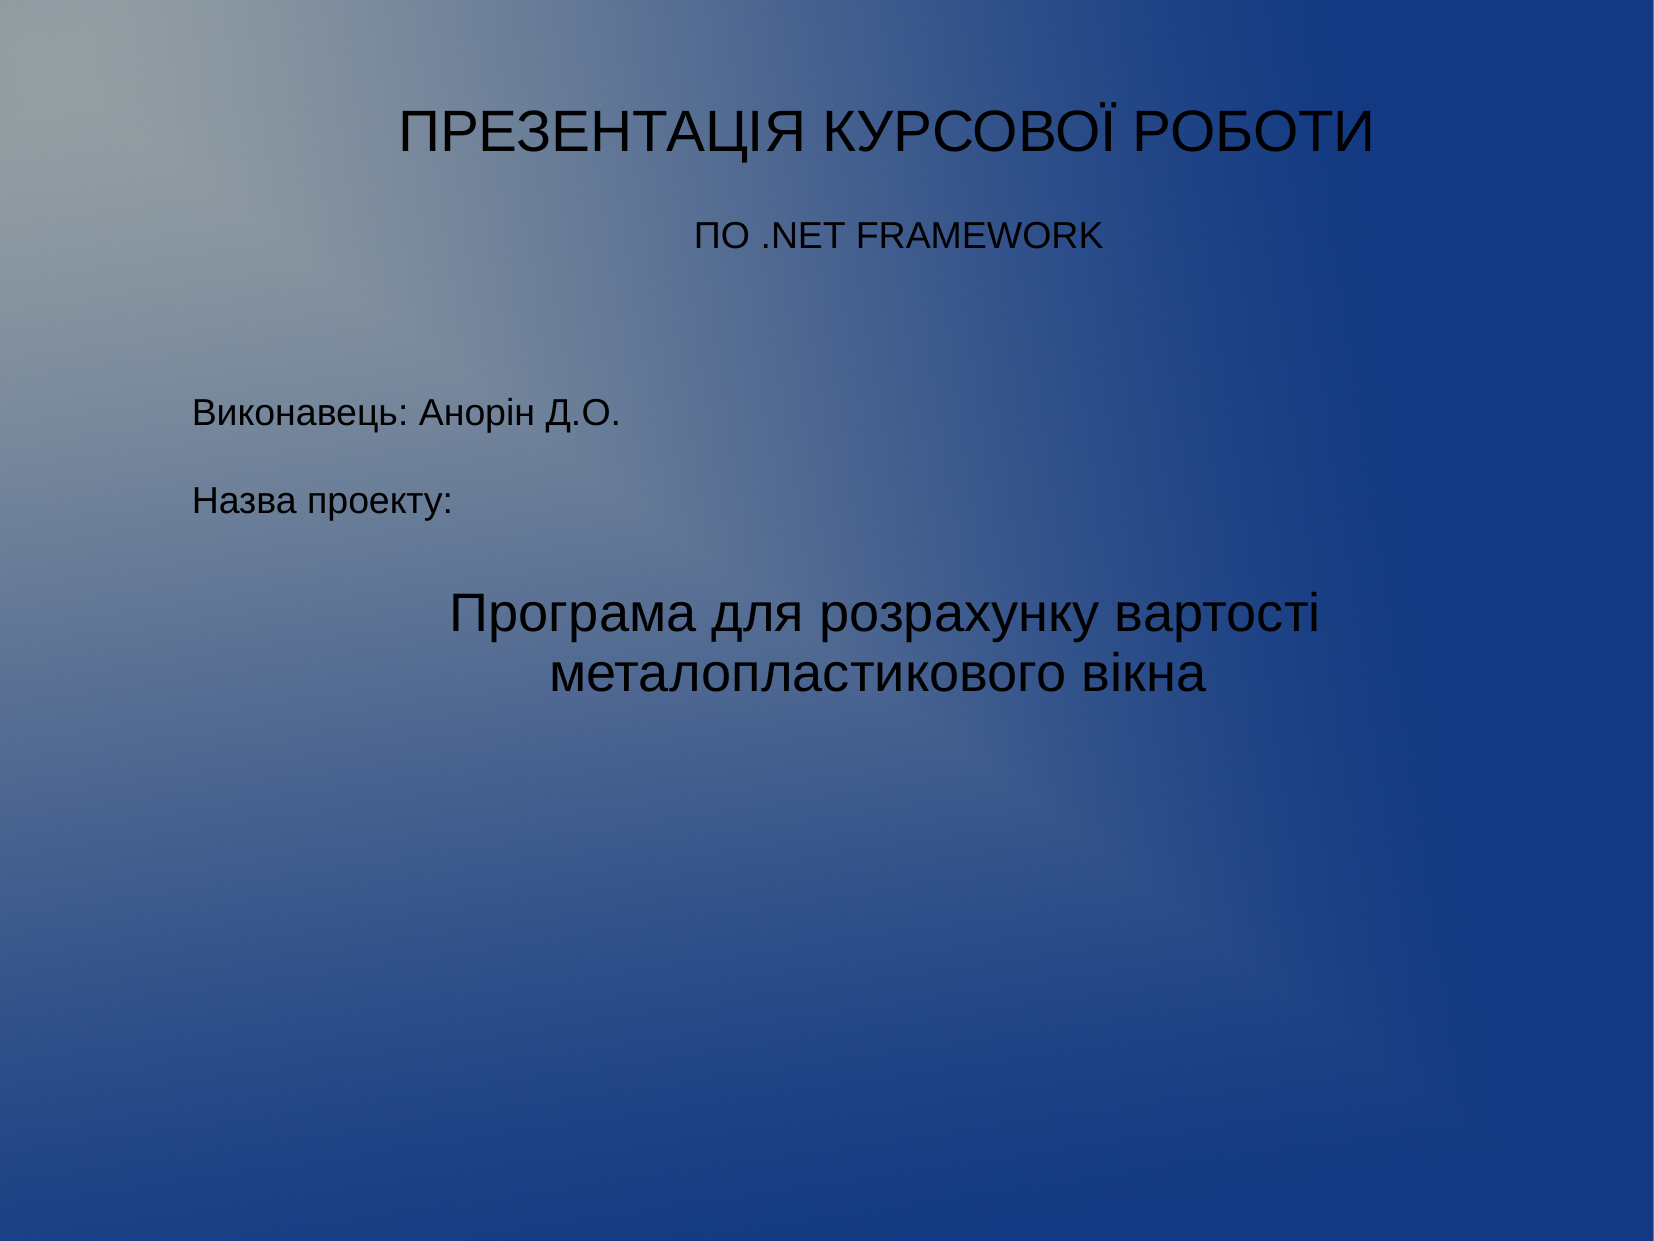

ПРЕЗЕНТАЦІЯ КУРСОВОЇ РОБОТИ
ПО .NET FRAMEWORK
Виконавець: Анорін Д.О.
Назва проекту:
Програма для розрахунку вартості металопластикового вікна